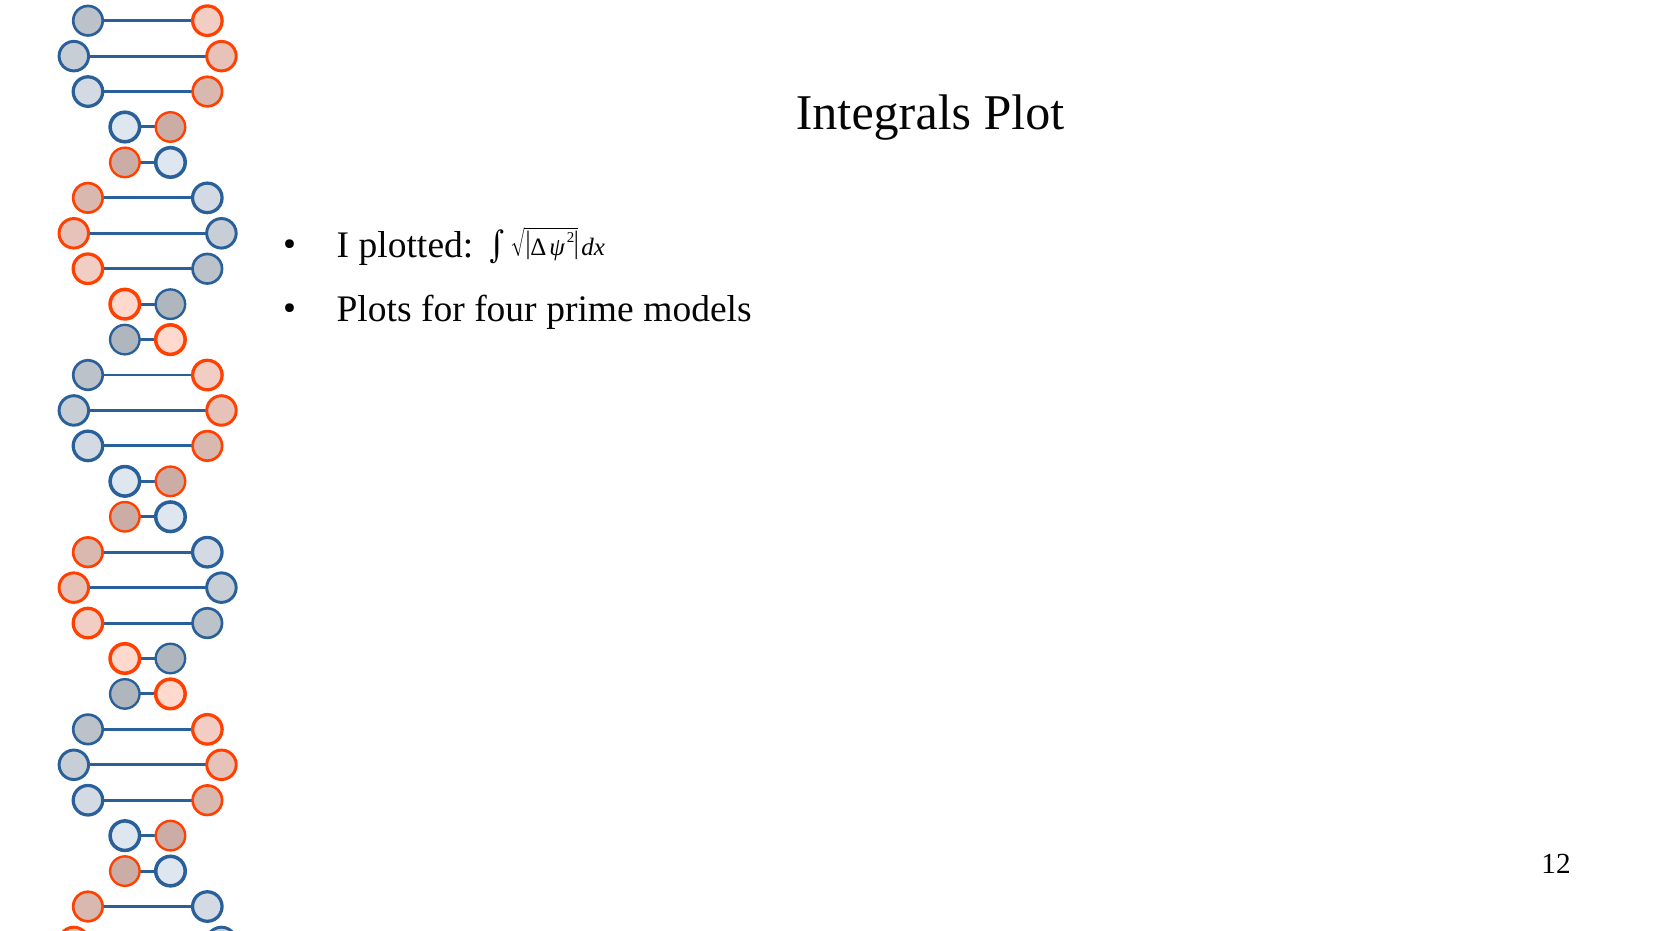

# Integrals Plot
I plotted:
Plots for four prime models
12